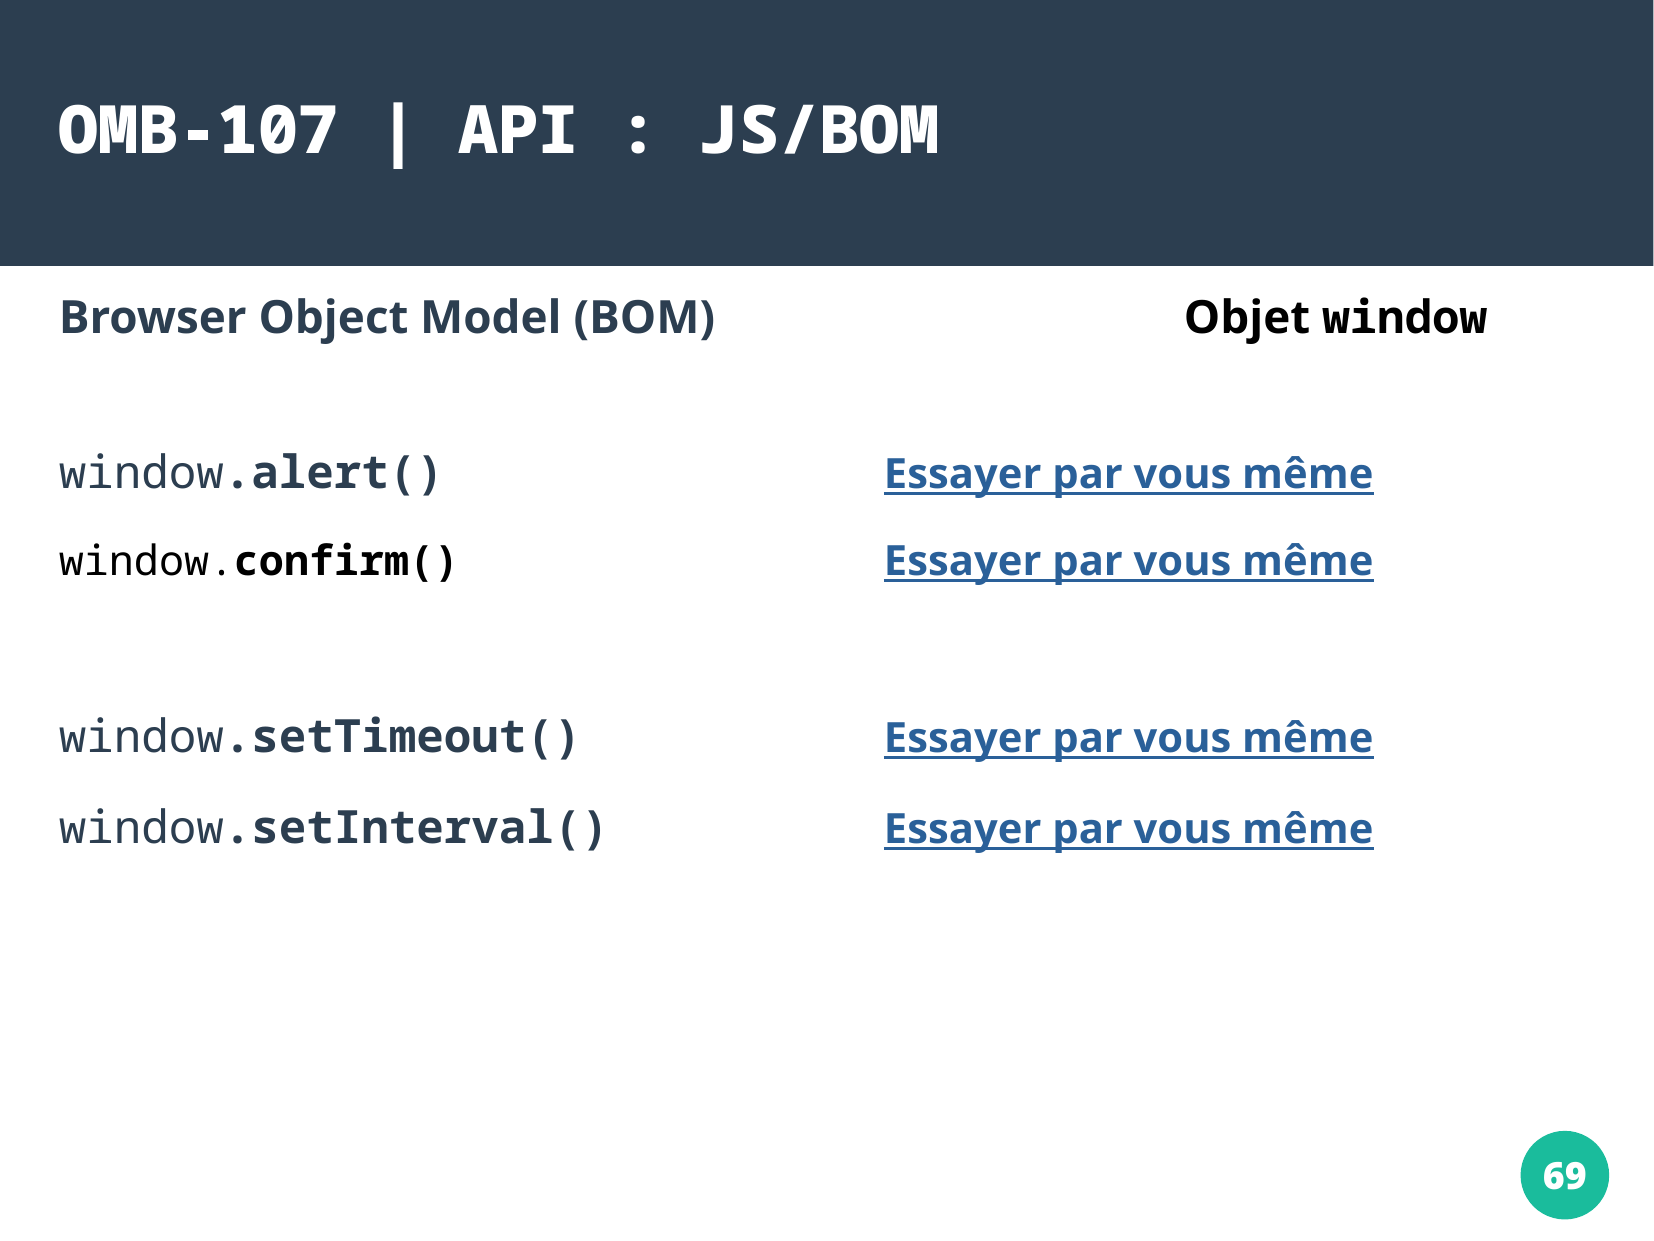

# OMB-107 | API : JS/BOM
Browser Object Model (BOM)					 		Objet window
window.alert()						Essayer par vous même
window.confirm()						Essayer par vous même
window.setTimeout()					Essayer par vous même
window.setInterval()				Essayer par vous même
69